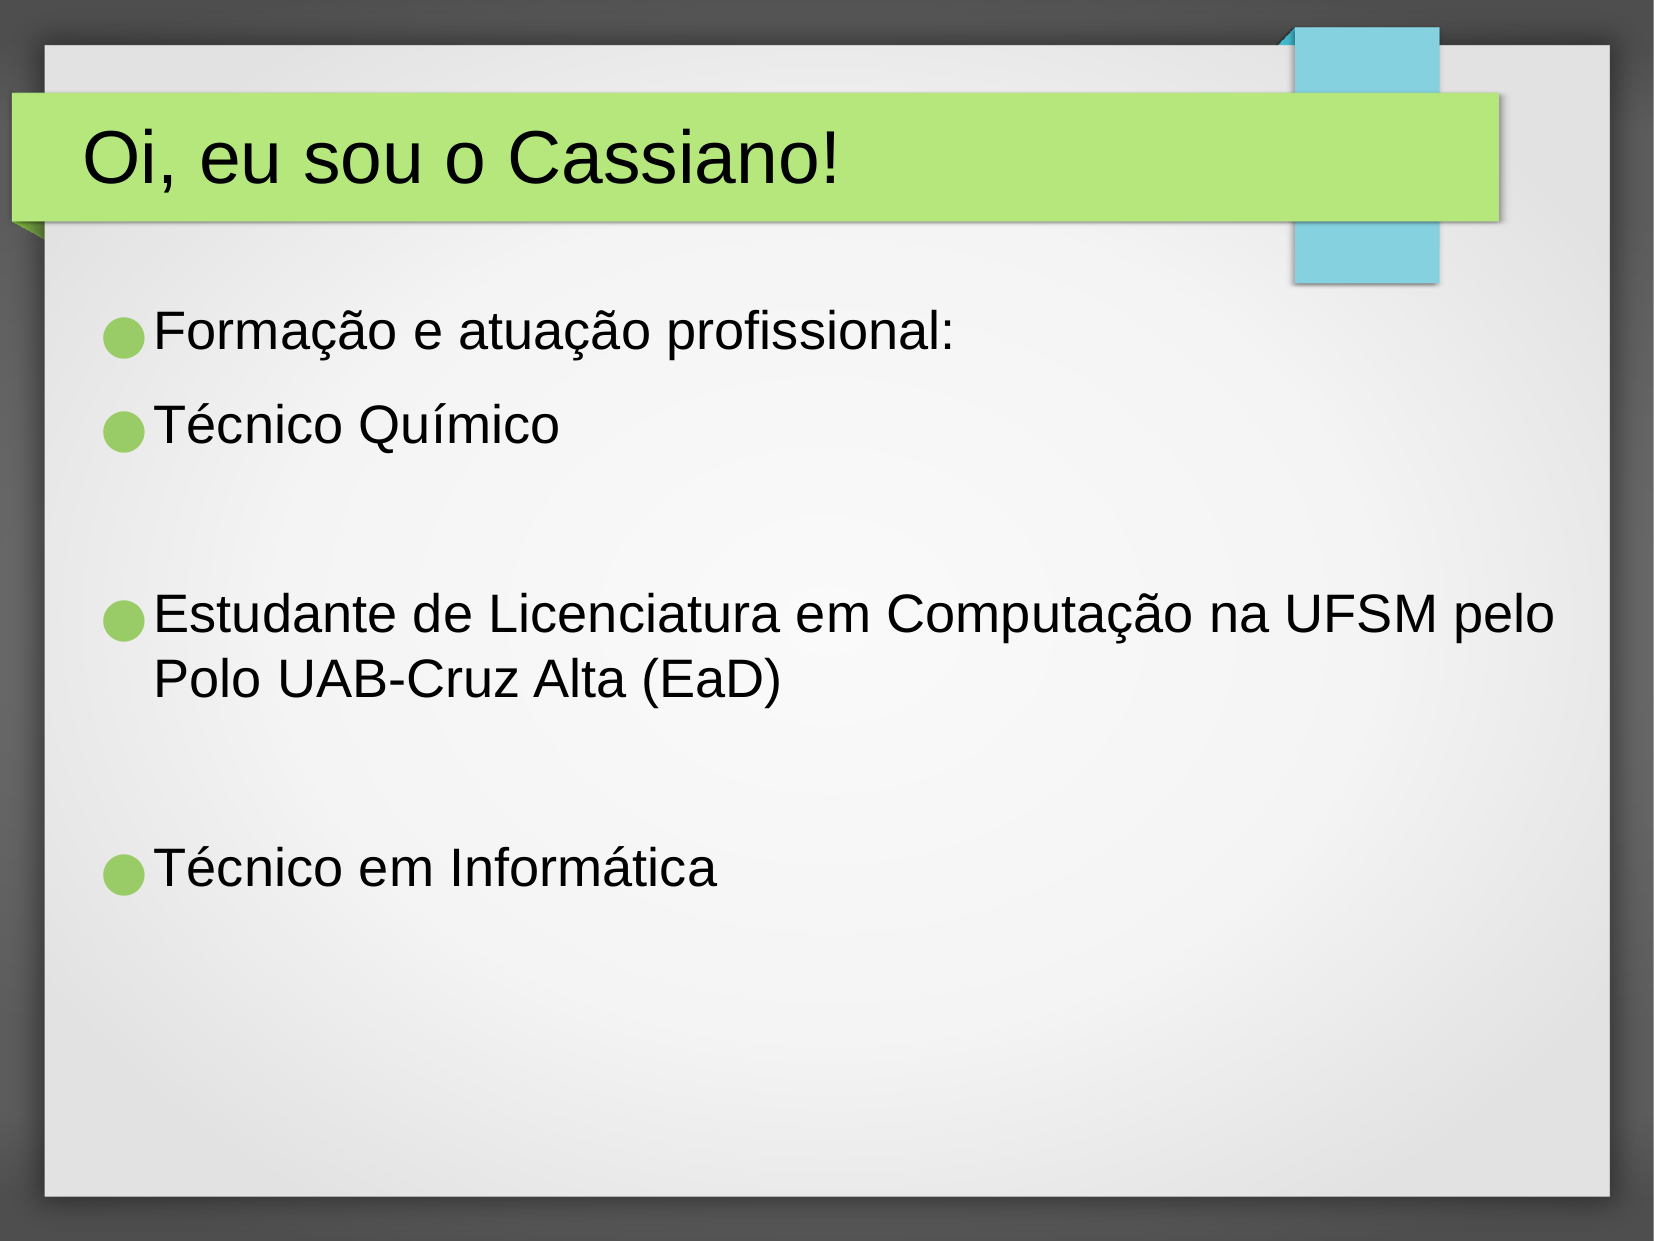

Oi, eu sou o Cassiano!
Formação e atuação profissional:
Técnico Químico
Estudante de Licenciatura em Computação na UFSM pelo Polo UAB-Cruz Alta (EaD)
Técnico em Informática